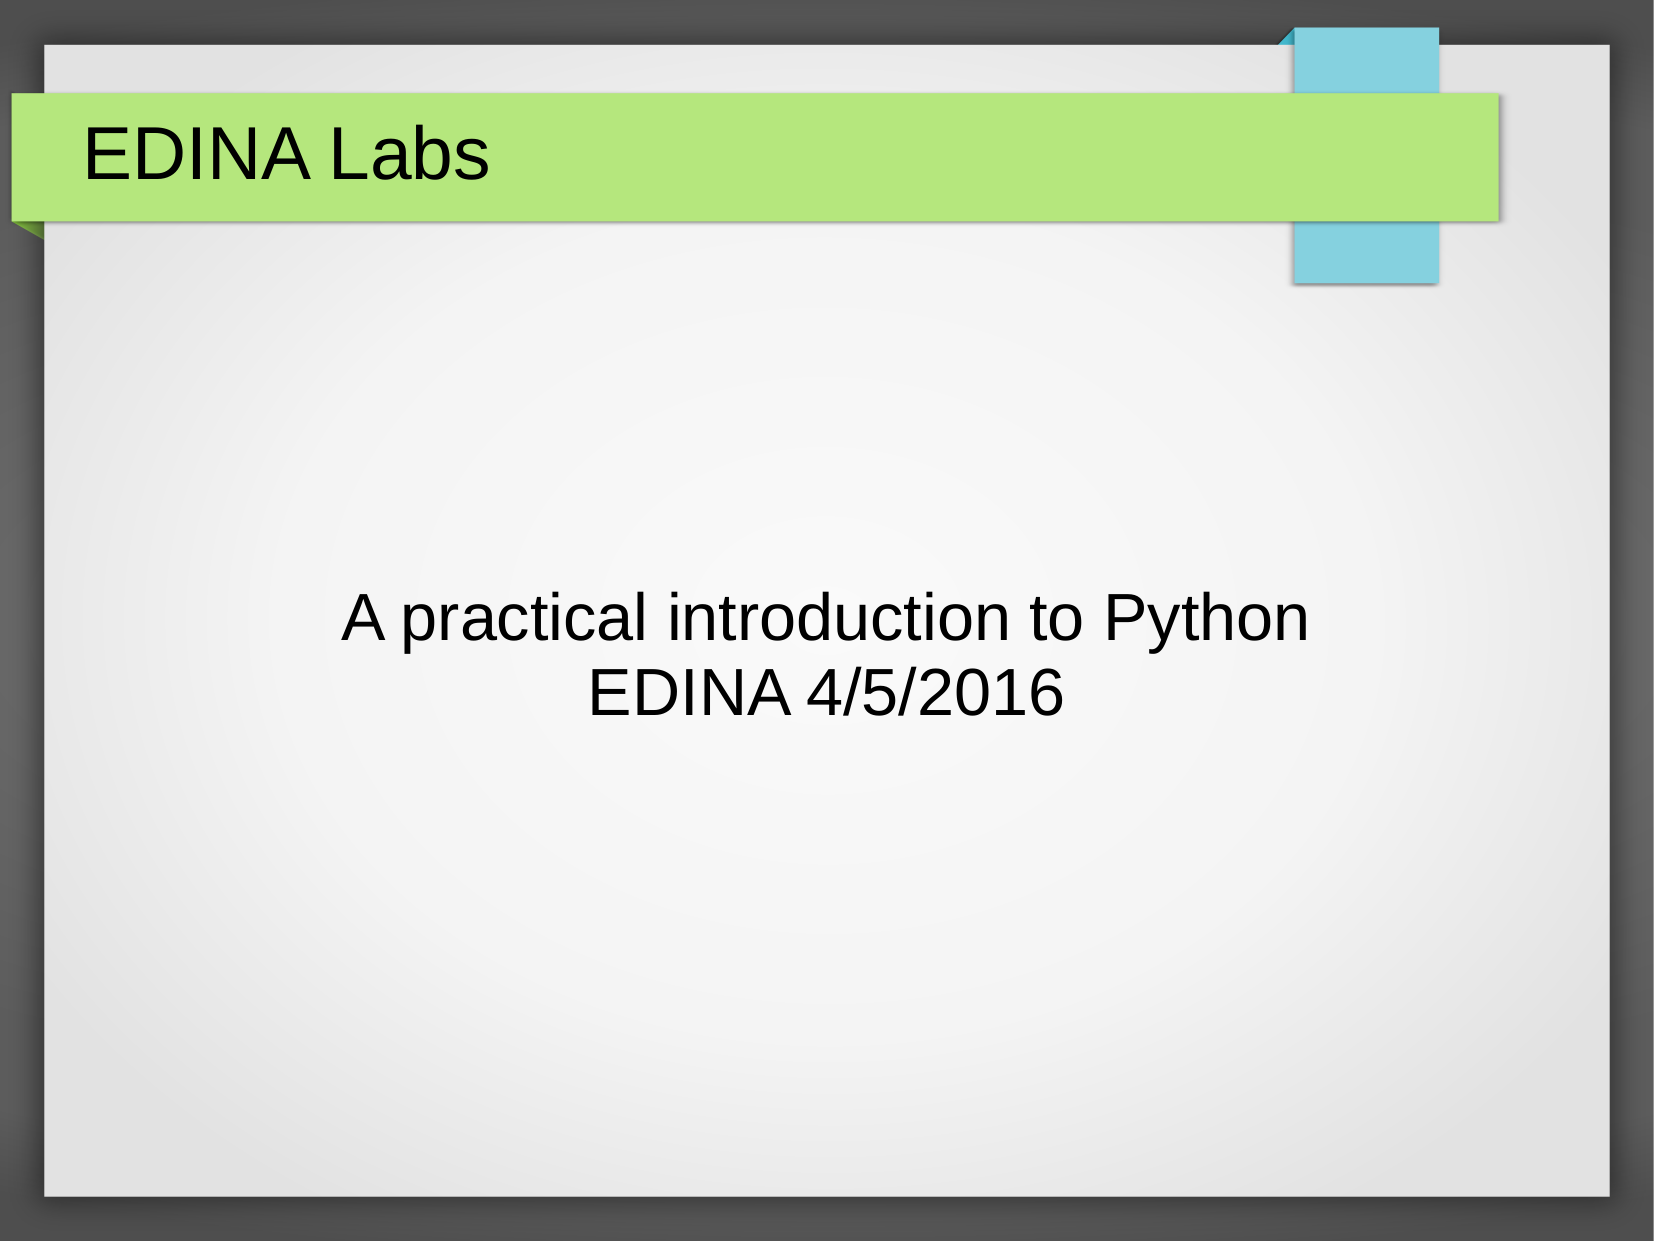

# EDINA Labs
A practical introduction to Python
EDINA 4/5/2016